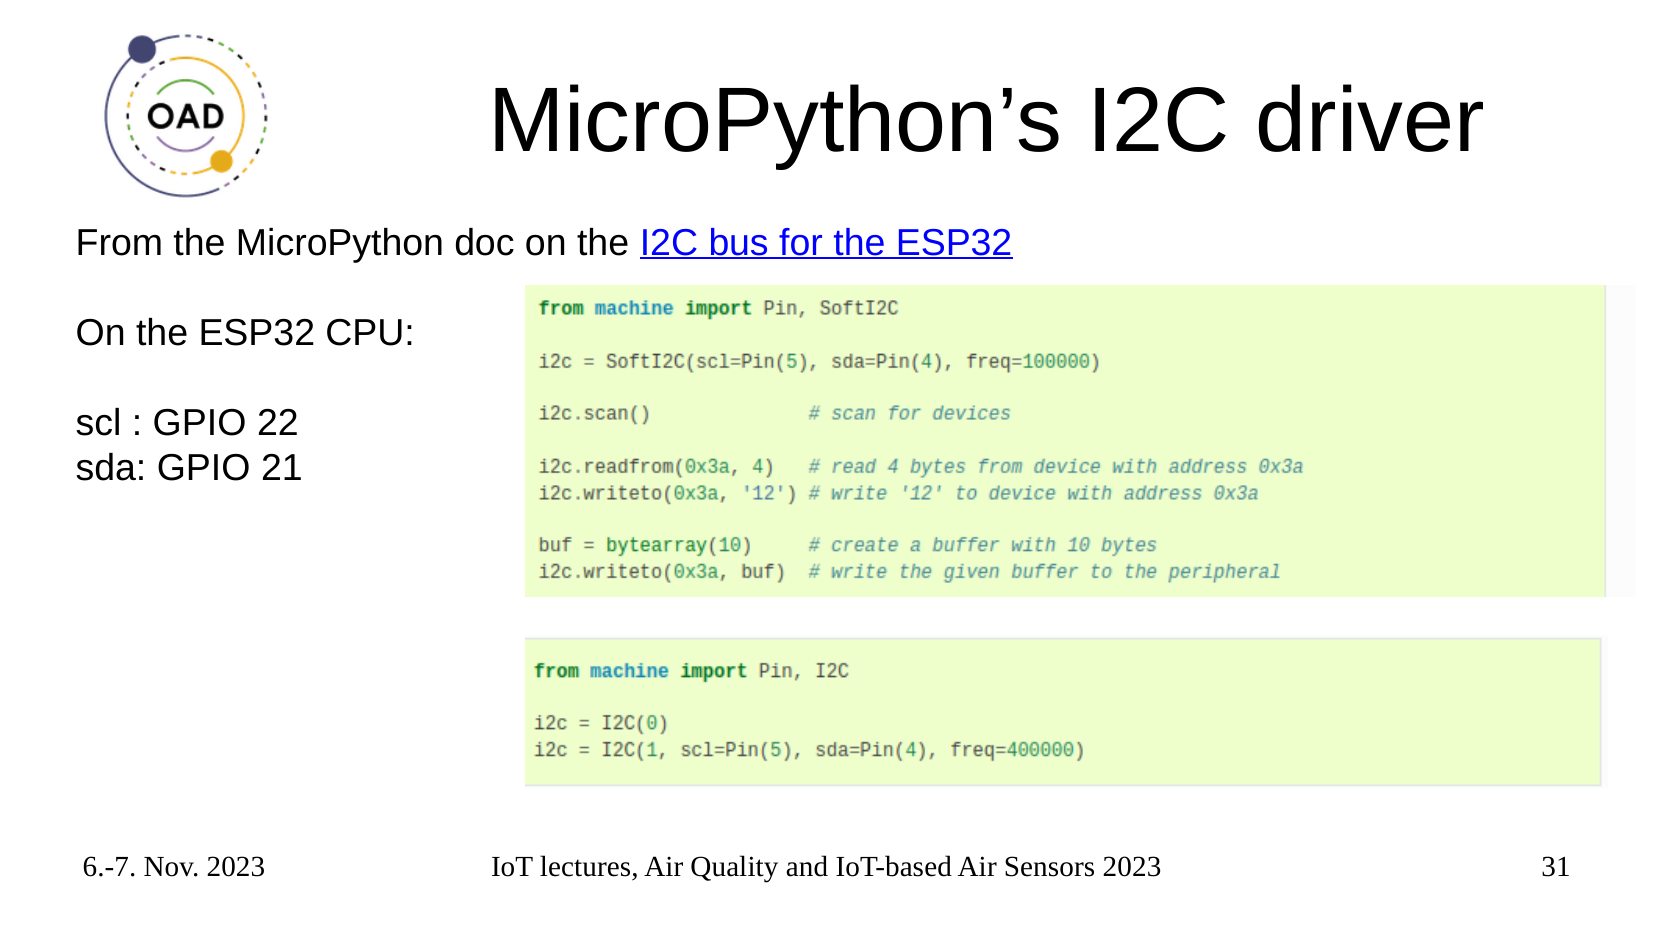

# MicroPython’s I2C driver
From the MicroPython doc on the I2C bus for the ESP32
On the ESP32 CPU:
scl : GPIO 22
sda: GPIO 21
6.-7. Nov. 2023
IoT lectures, Air Quality and IoT-based Air Sensors 2023
31